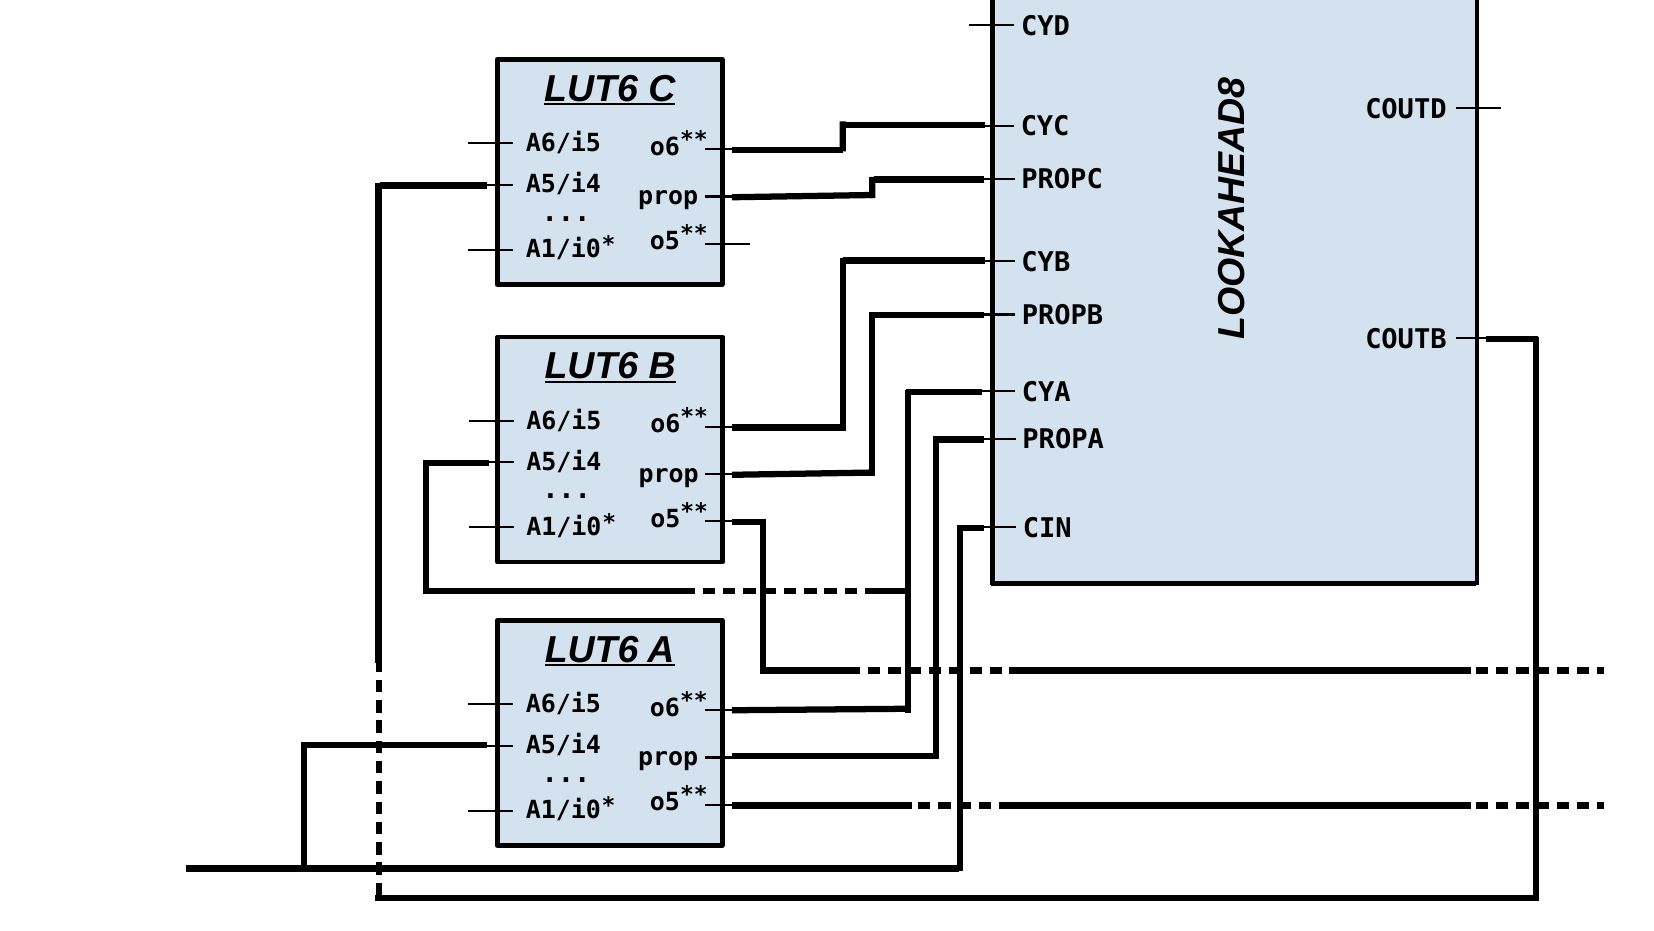

CYD
LUT6 C
COUTD
CYC
**
A6/i5
o6
LOOKAHEAD8
PROPC
A5/i4
prop
...
**
o5
*
A1/i0
CYB
PROPB
COUTB
LUT6 B
CYA
**
A6/i5
o6
PROPA
A5/i4
prop
...
**
o5
*
CIN
A1/i0
LUT6 A
**
A6/i5
o6
A5/i4
prop
...
**
o5
*
A1/i0